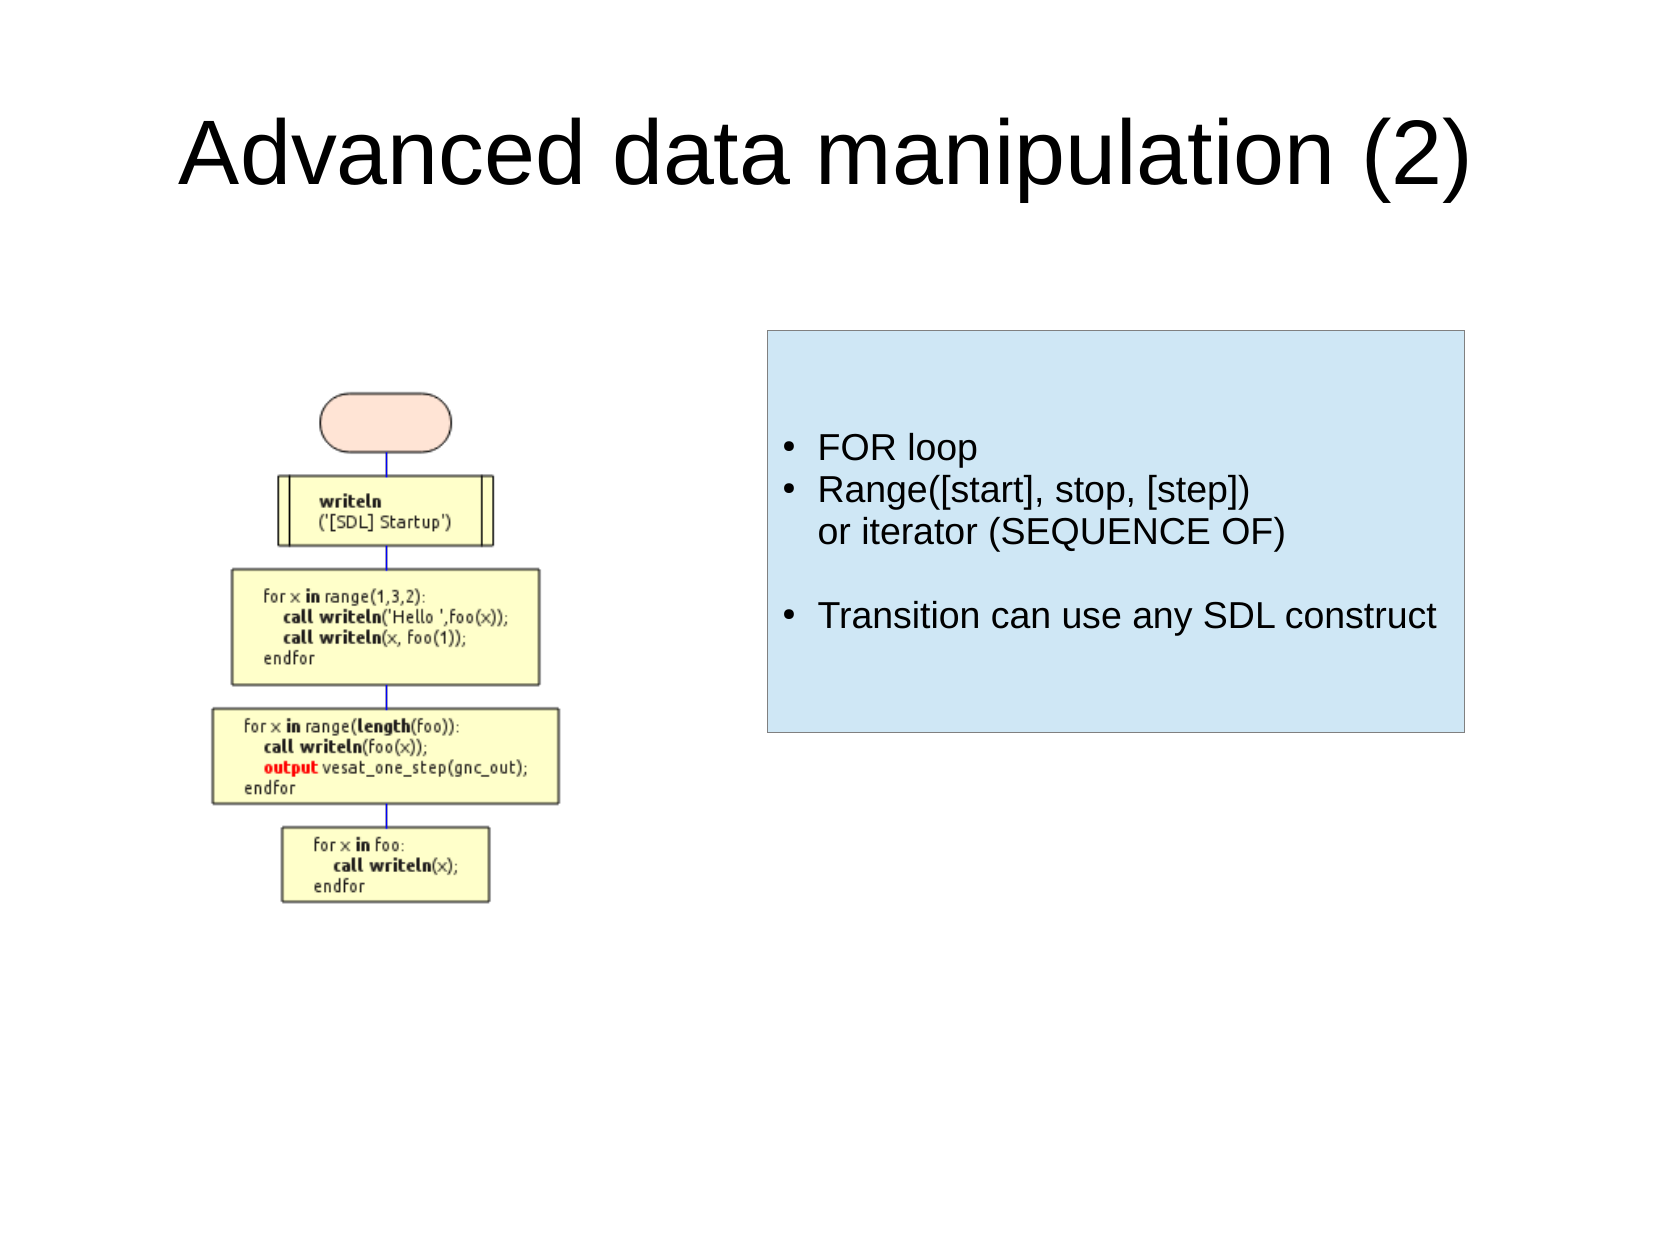

# Advanced data manipulation (2)
FOR loop
Range([start], stop, [step])
or iterator (SEQUENCE OF)
Transition can use any SDL construct